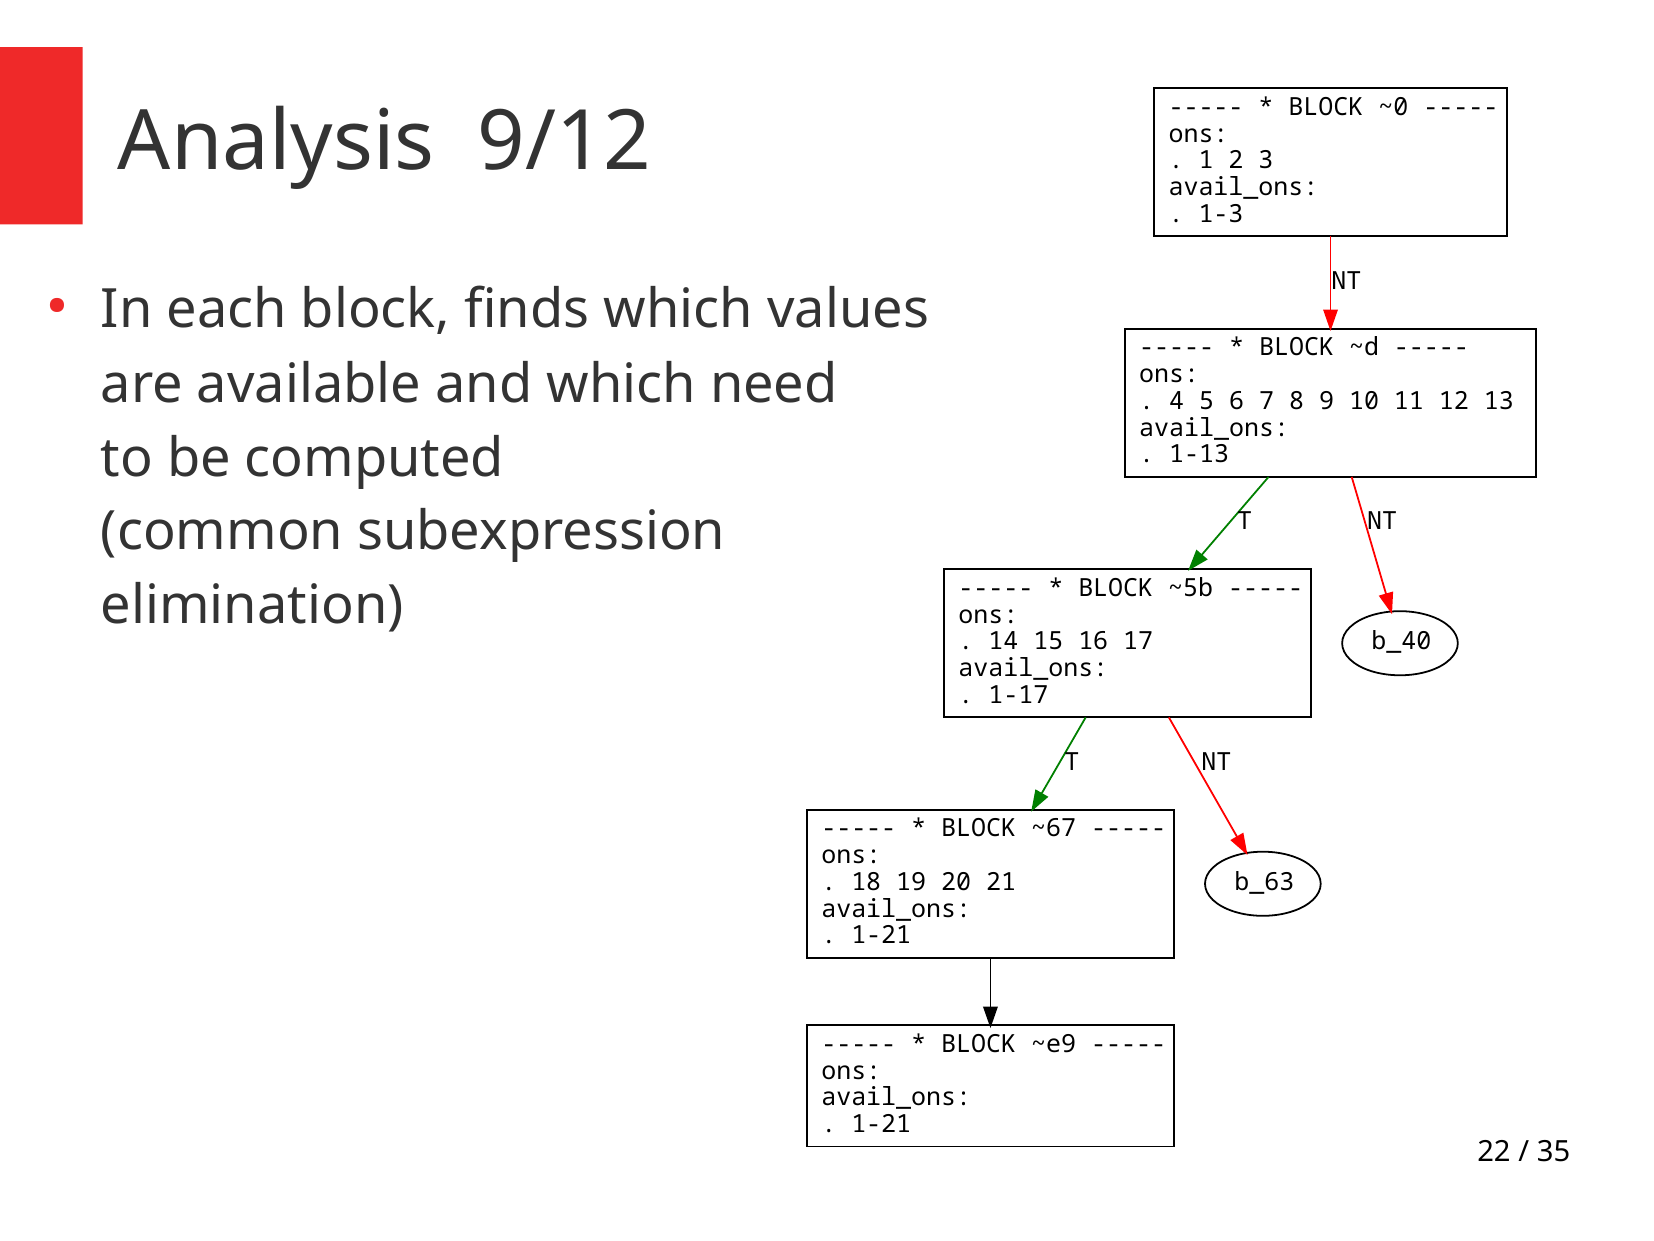

# Analysis 9/12
In each block, finds which values
are available and which need
to be computed
(common subexpression
elimination)
22